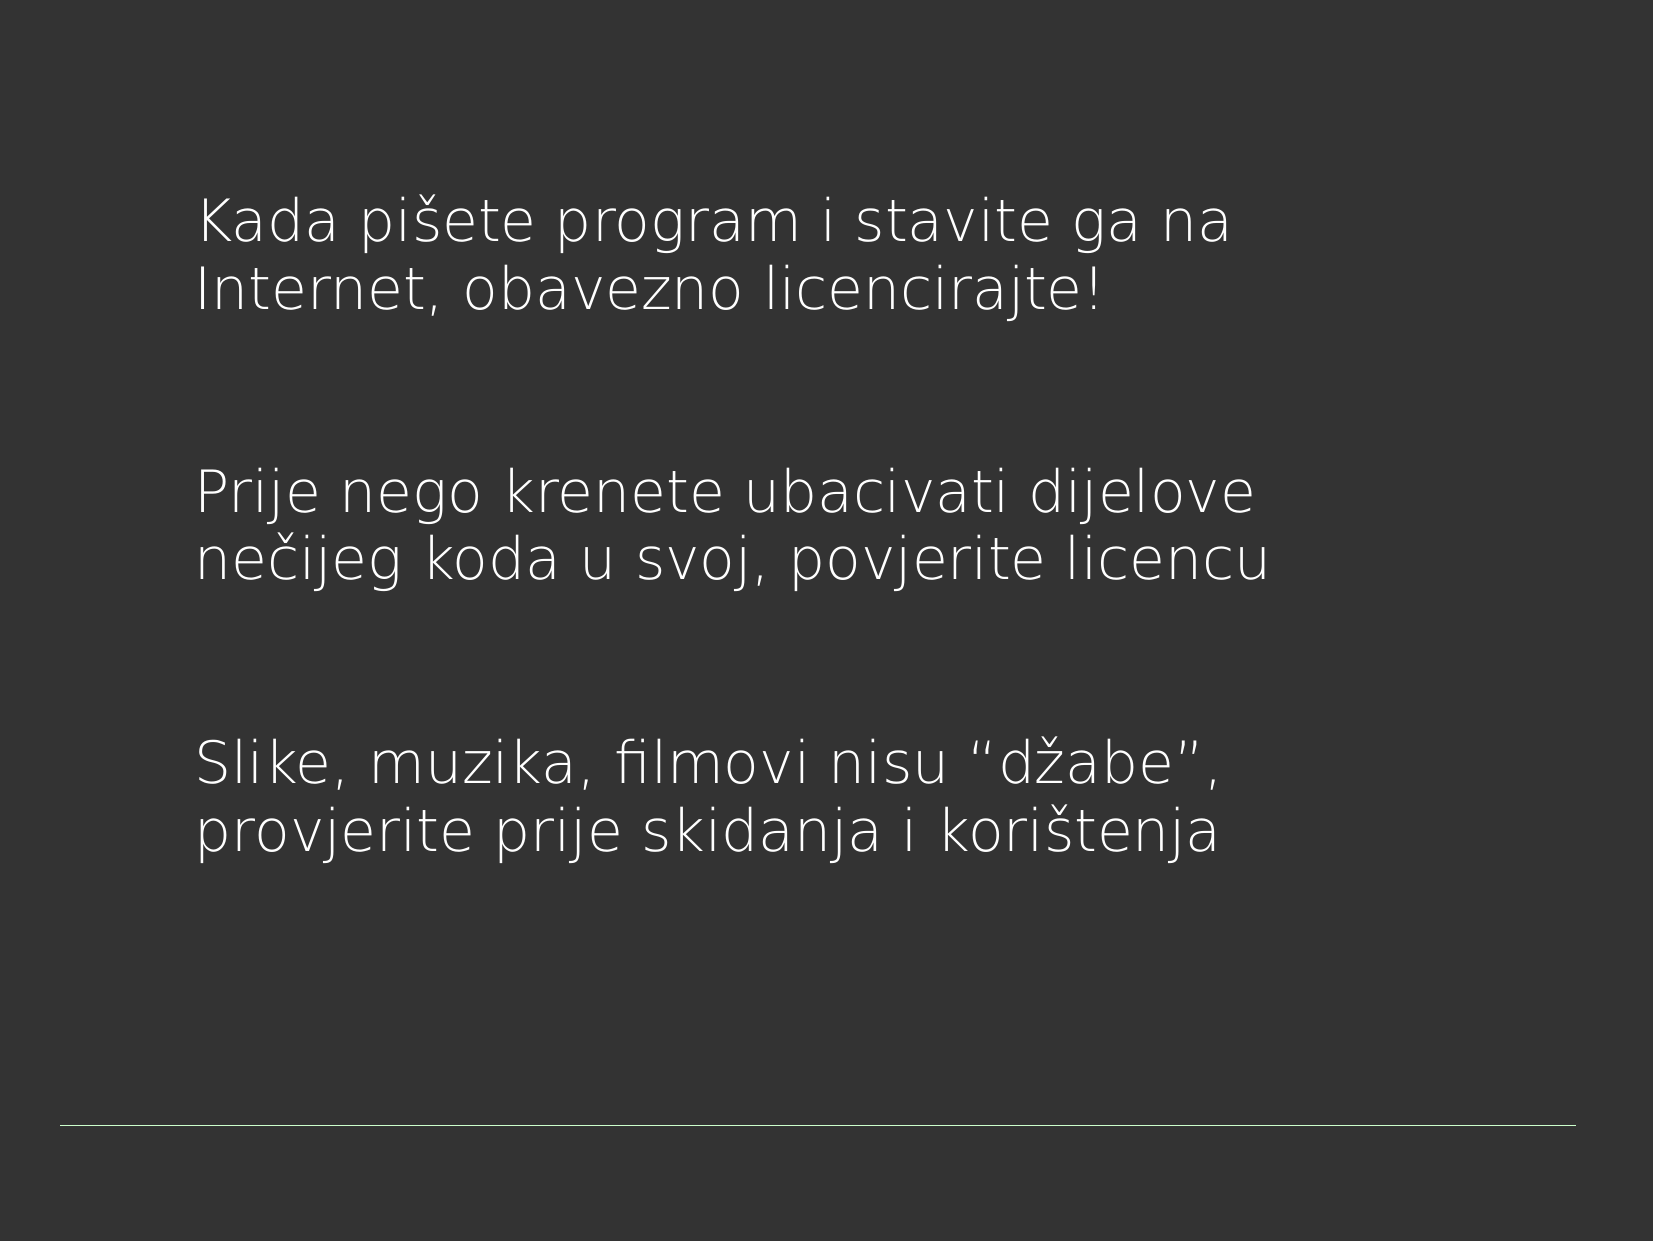

#
Kada pišete program i stavite ga na Internet, obavezno licencirajte!
Prije nego krenete ubacivati dijelove nečijeg koda u svoj, povjerite licencu
Slike, muzika, filmovi nisu “džabe”, provjerite prije skidanja i korištenja